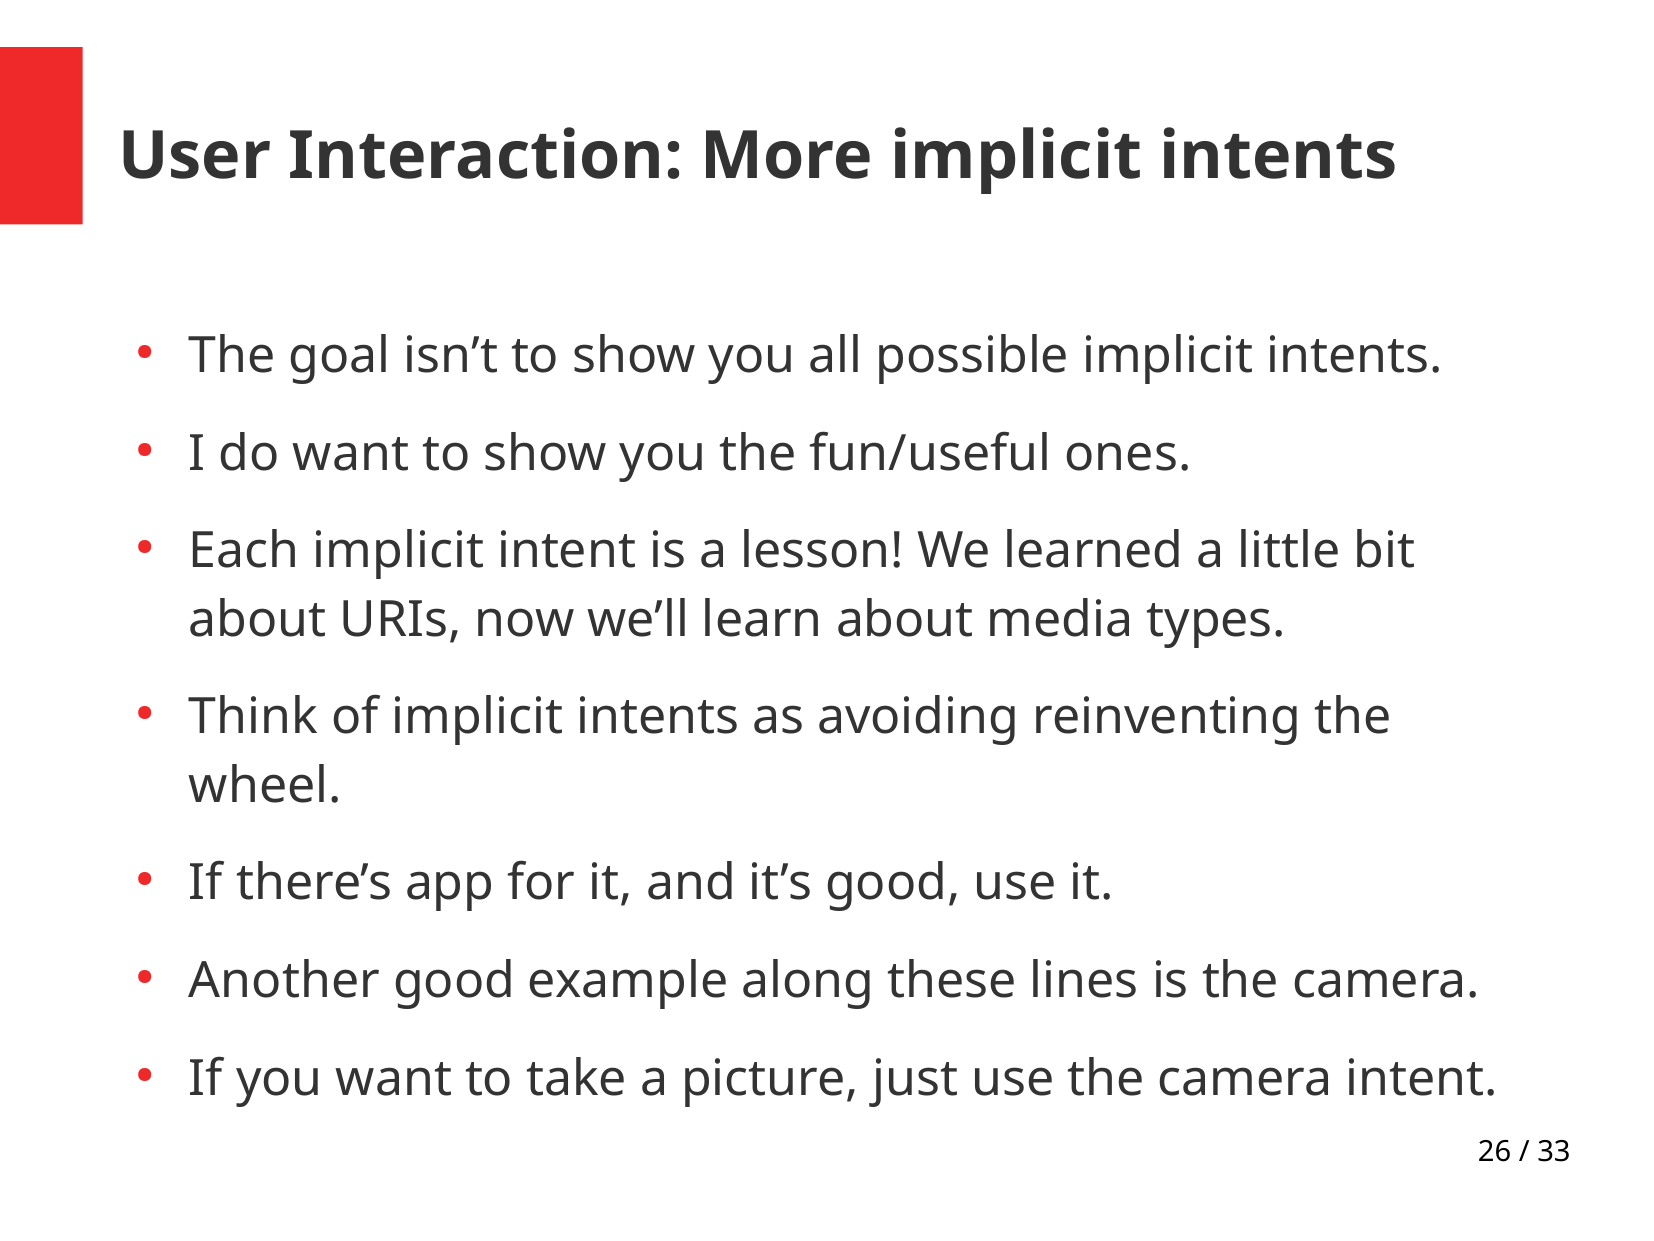

# User Interaction: More implicit intents
The goal isn’t to show you all possible implicit intents.
I do want to show you the fun/useful ones.
Each implicit intent is a lesson! We learned a little bit about URIs, now we’ll learn about media types.
Think of implicit intents as avoiding reinventing the wheel.
If there’s app for it, and it’s good, use it.
Another good example along these lines is the camera.
If you want to take a picture, just use the camera intent.
26